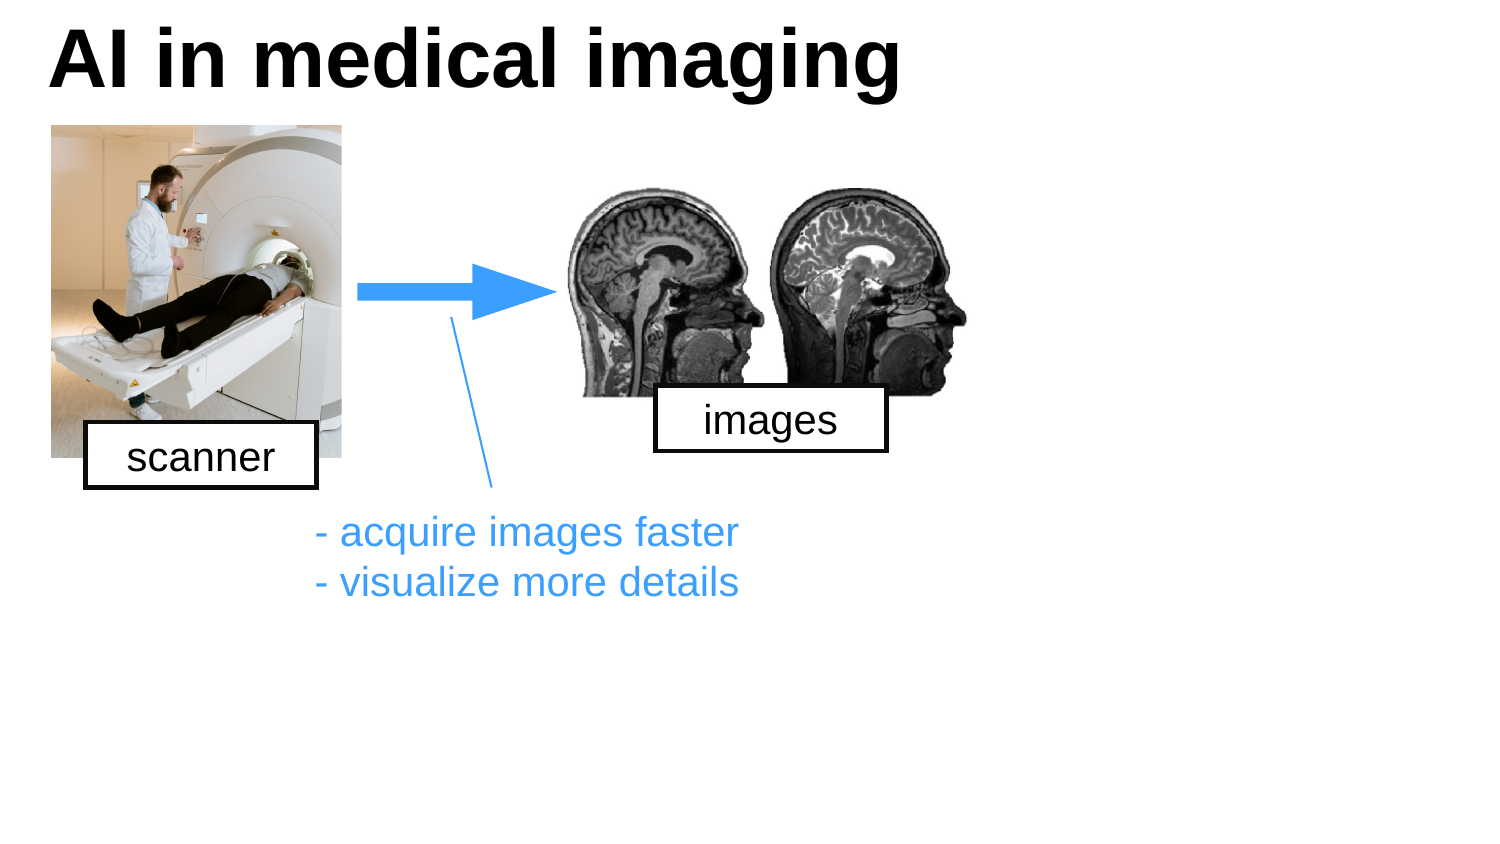

# AI in medical imaging
images
scanner
- acquire images faster
- visualize more details